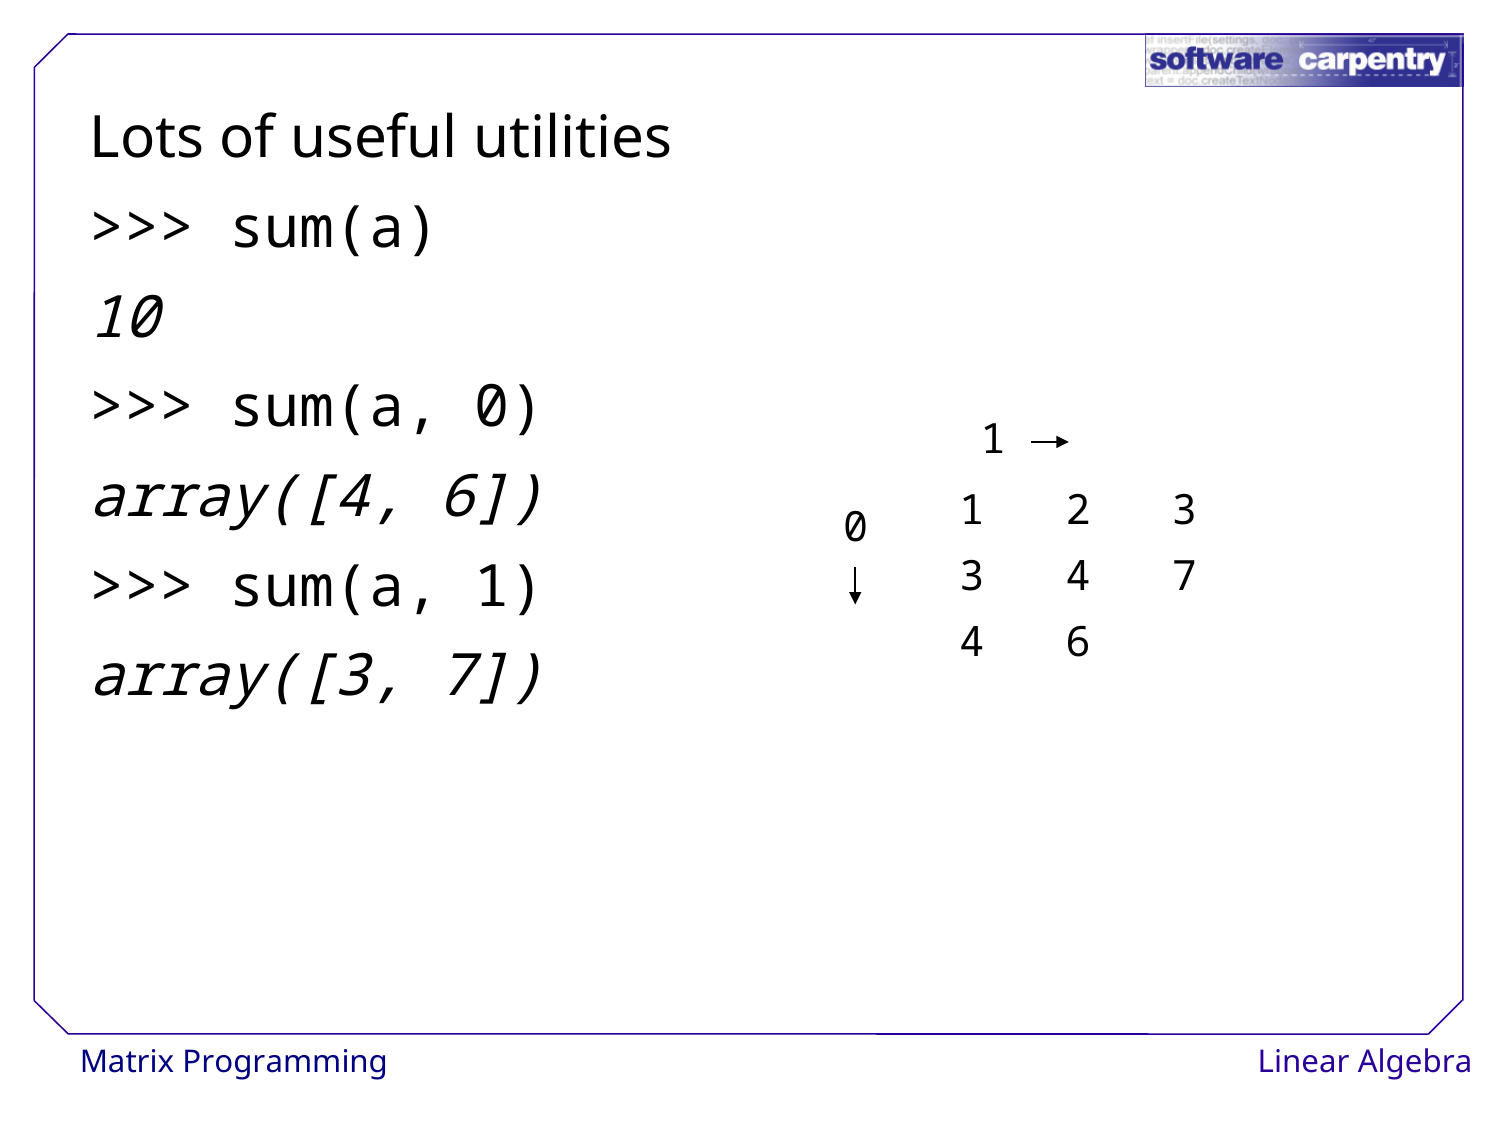

# Lots of useful utilities
>>> sum(a)
10
>>> sum(a, 0)
array([4, 6])
>>> sum(a, 1)
array([3, 7])
1
| 1 | 2 | 3 |
| --- | --- | --- |
| 3 | 4 | 7 |
| 4 | 6 | |
0